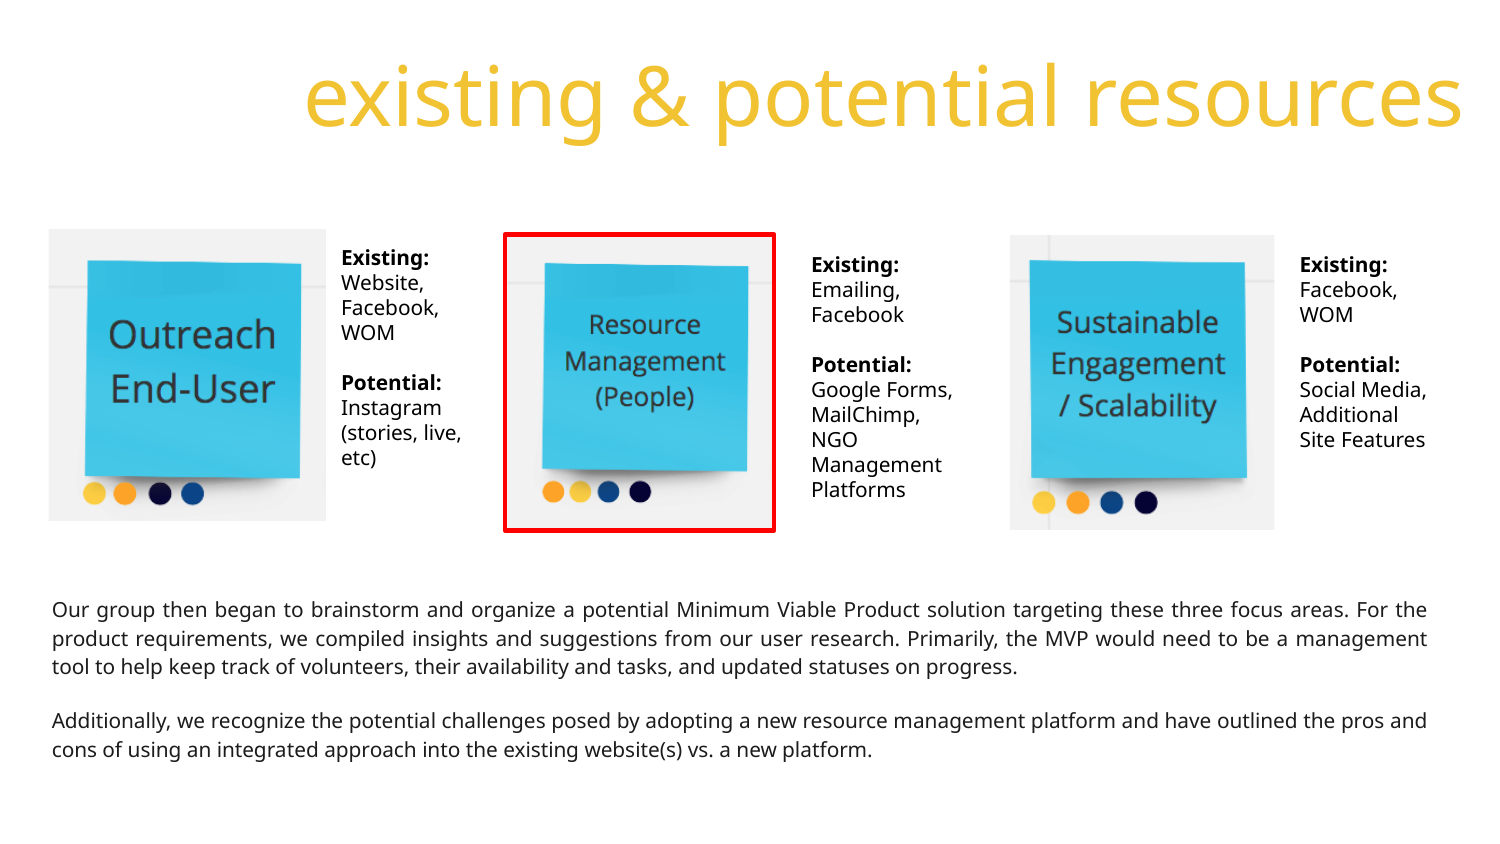

existing & potential resources
Existing: Website, Facebook, WOM
Potential: Instagram (stories, live, etc)
Existing: Emailing, Facebook
Potential: Google Forms, MailChimp, NGO Management Platforms
Existing: Facebook, WOM
Potential: Social Media, Additional Site Features
Our group then began to brainstorm and organize a potential Minimum Viable Product solution targeting these three focus areas. For the product requirements, we compiled insights and suggestions from our user research. Primarily, the MVP would need to be a management tool to help keep track of volunteers, their availability and tasks, and updated statuses on progress.
Additionally, we recognize the potential challenges posed by adopting a new resource management platform and have outlined the pros and cons of using an integrated approach into the existing website(s) vs. a new platform.